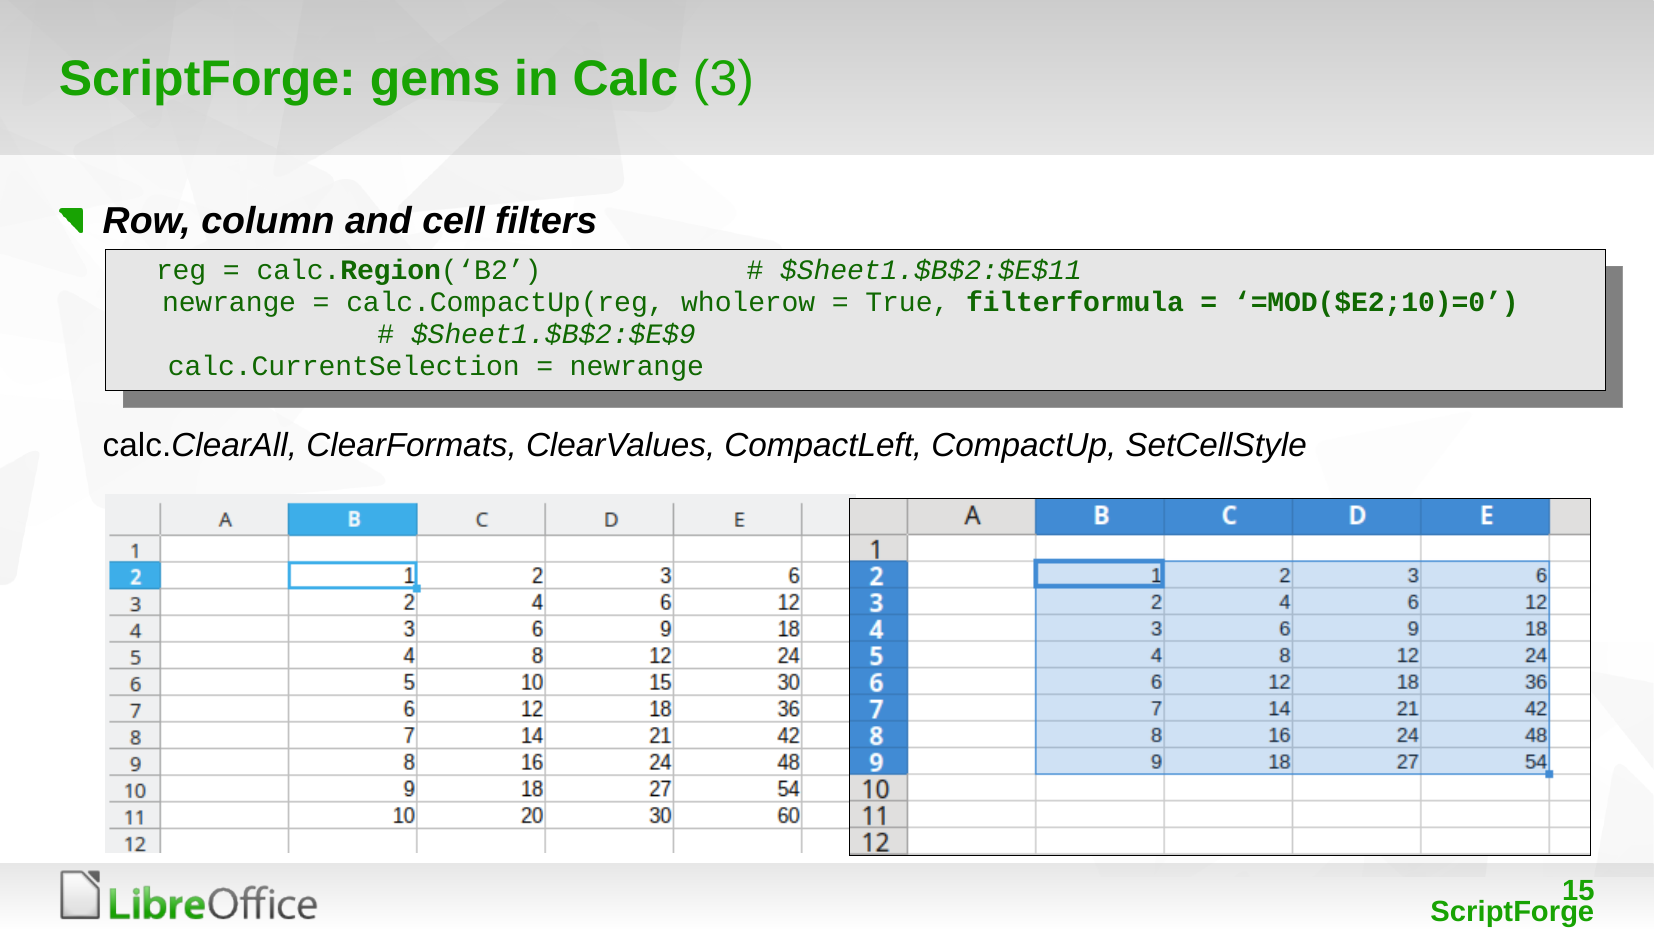

ScriptForge: gems in Calc (3)
# Row, column and cell filters
calc.ClearAll, ClearFormats, ClearValues, CompactLeft, CompactUp, SetCellStyle
reg = calc.Region(‘B2’)			# $Sheet1.$B$2:$E$11
newrange = calc.CompactUp(reg, wholerow = True, filterformula = ‘=MOD($E2;10)=0’)
			# $Sheet1.$B$2:$E$9
calc.CurrentSelection = newrange
15
ScriptForge